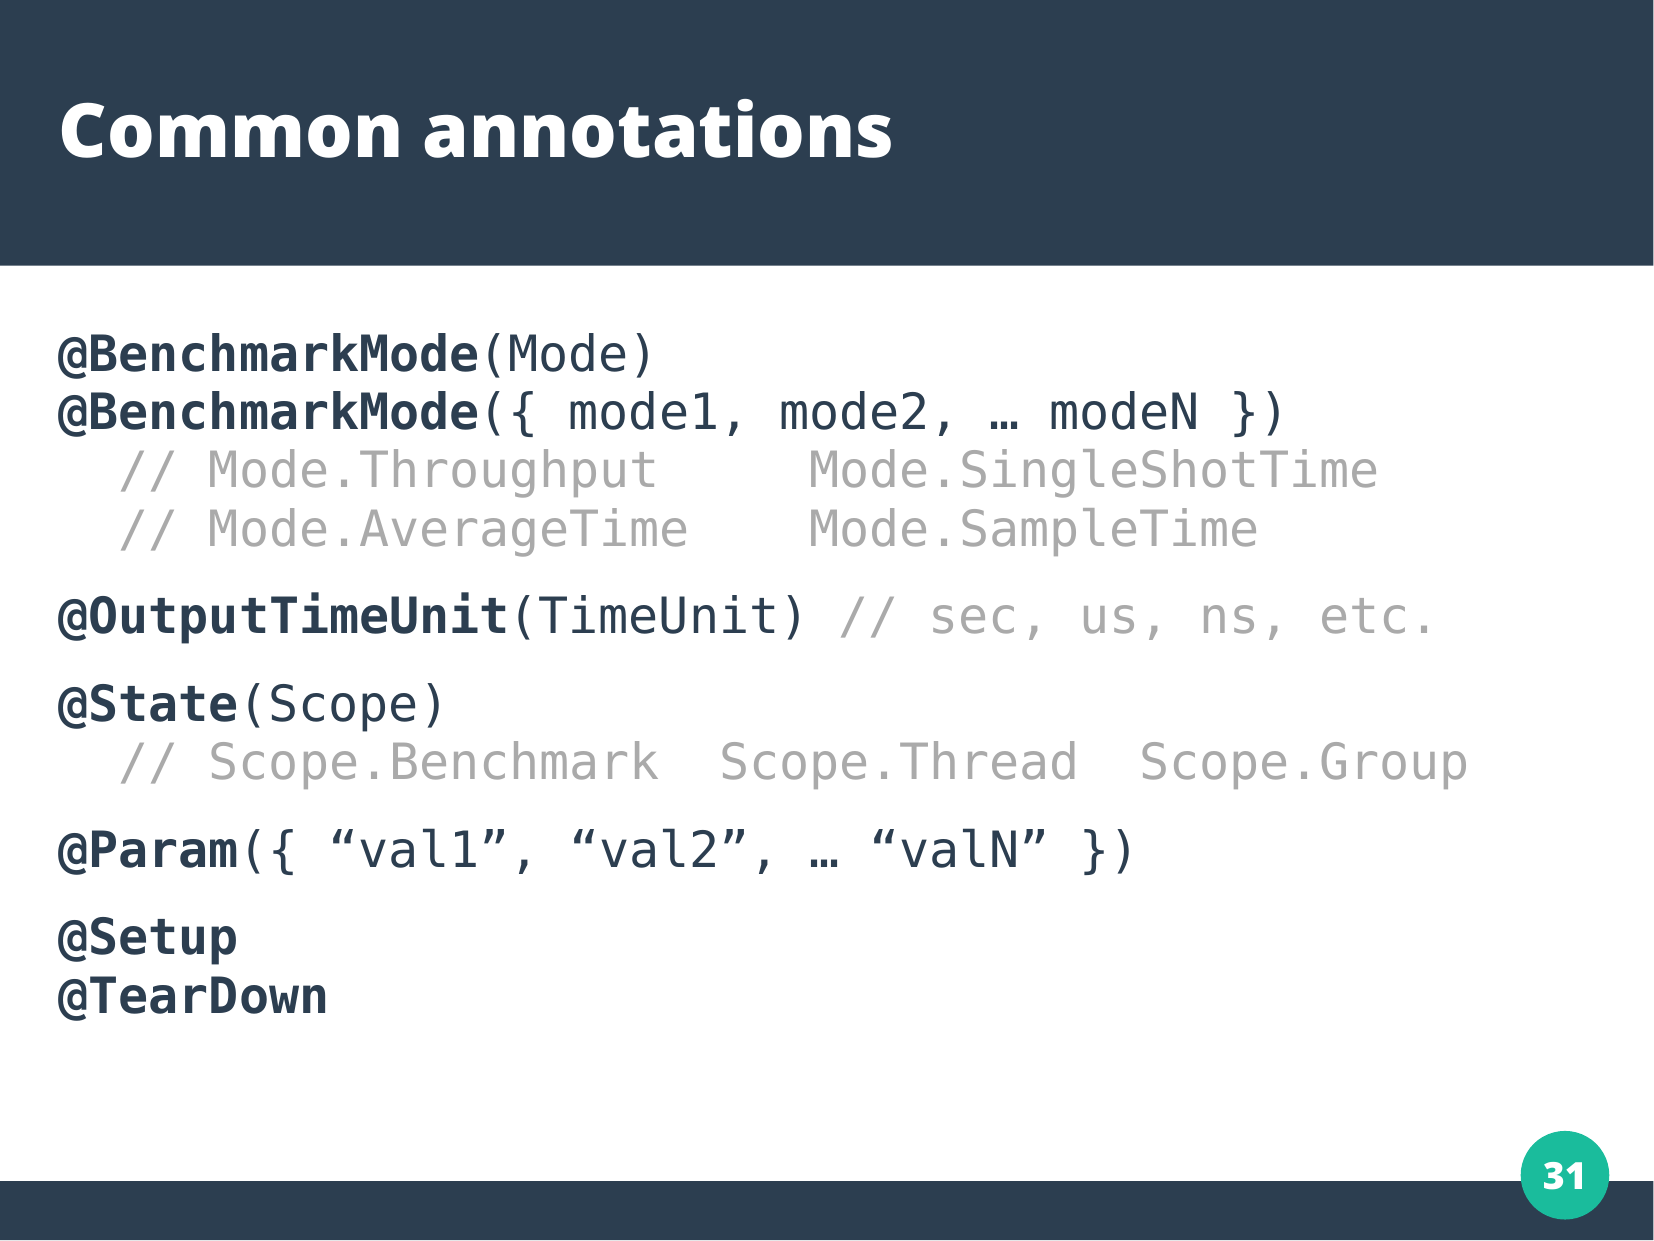

# Common annotations
@BenchmarkMode(Mode)
@BenchmarkMode({ mode1, mode2, … modeN })
 // Mode.Throughput Mode.SingleShotTime
 // Mode.AverageTime Mode.SampleTime
@OutputTimeUnit(TimeUnit) // sec, us, ns, etc.
@State(Scope)
 // Scope.Benchmark Scope.Thread Scope.Group
@Param({ “val1”, “val2”, … “valN” })
@Setup
@TearDown
31